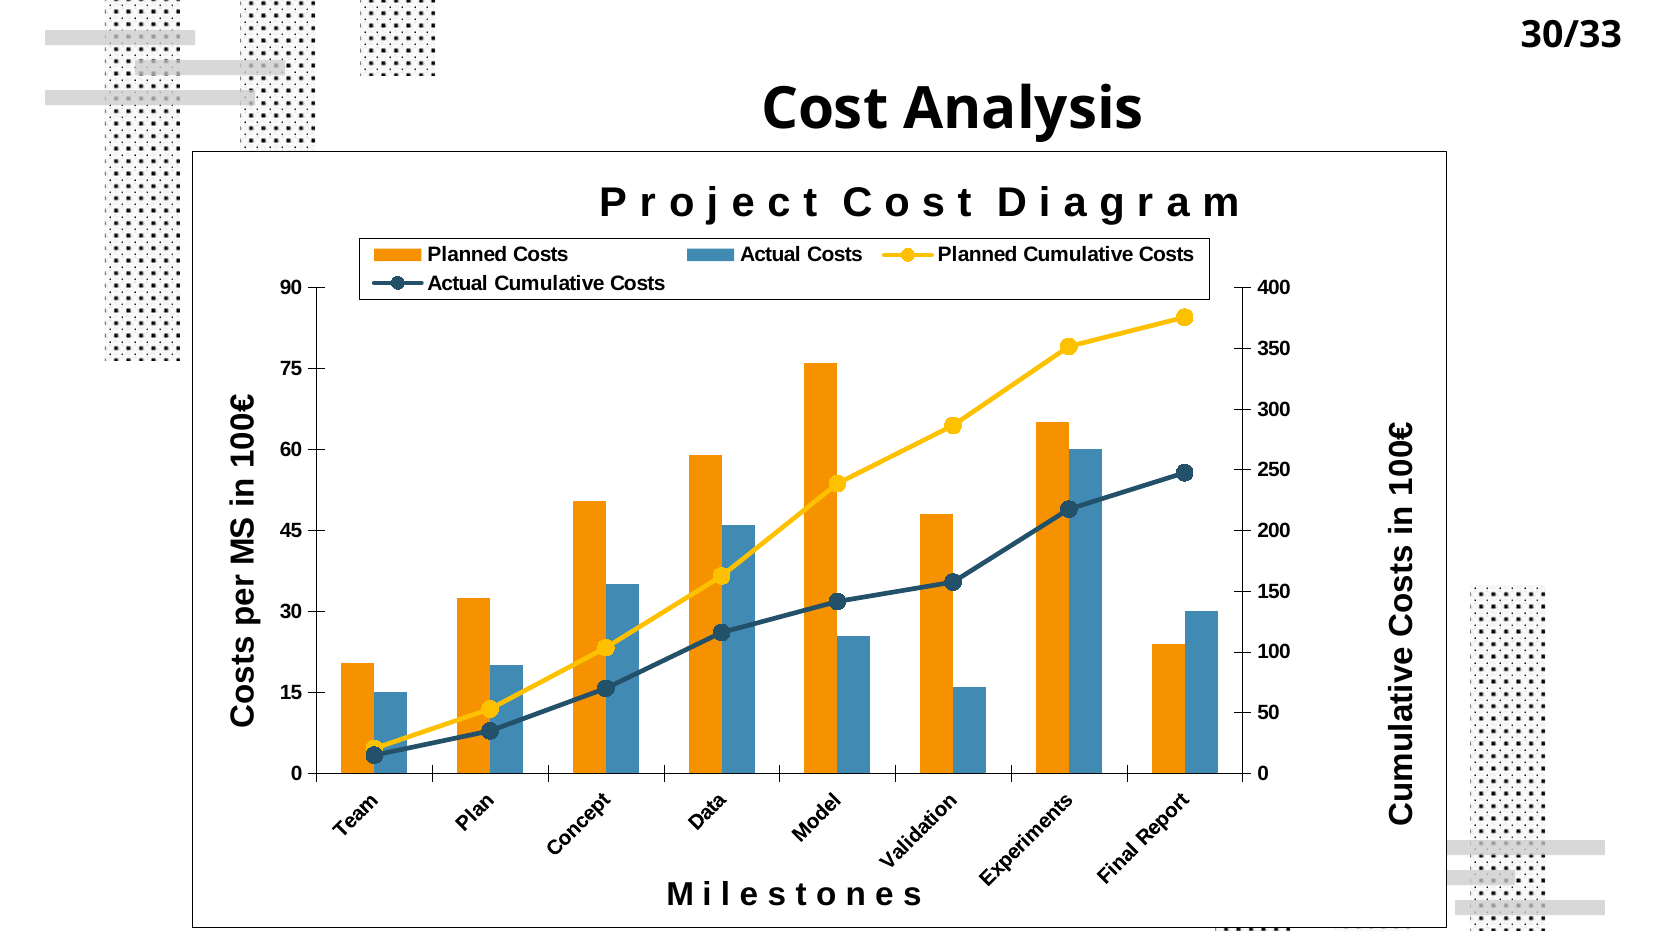

30/33
Cost Analysis
### Chart: P r o j e c t C o s t D i a g r a m
| Category | Planned Costs | Actual Costs | Planned Cumulative Costs | Actual Cumulative Costs |
|---|---|---|---|---|
| Team | 20.5 | 15.0 | 20.5 | 15.0 |
| Plan | 32.5 | 20.0 | 53.0 | 35.0 |
| Concept | 50.5 | 35.0 | 103.5 | 70.0 |
| Data | 59.0 | 46.0 | 162.5 | 116.0 |
| Model | 76.0 | 25.5 | 238.5 | 141.5 |
| Validation | 48.0 | 16.0 | 286.5 | 157.5 |
| Experiments | 65.0 | 60.0 | 351.5 | 217.5 |
| Final Report | 24.0 | 30.0 | 375.5 | 247.5 |Show the graphics and talk about it